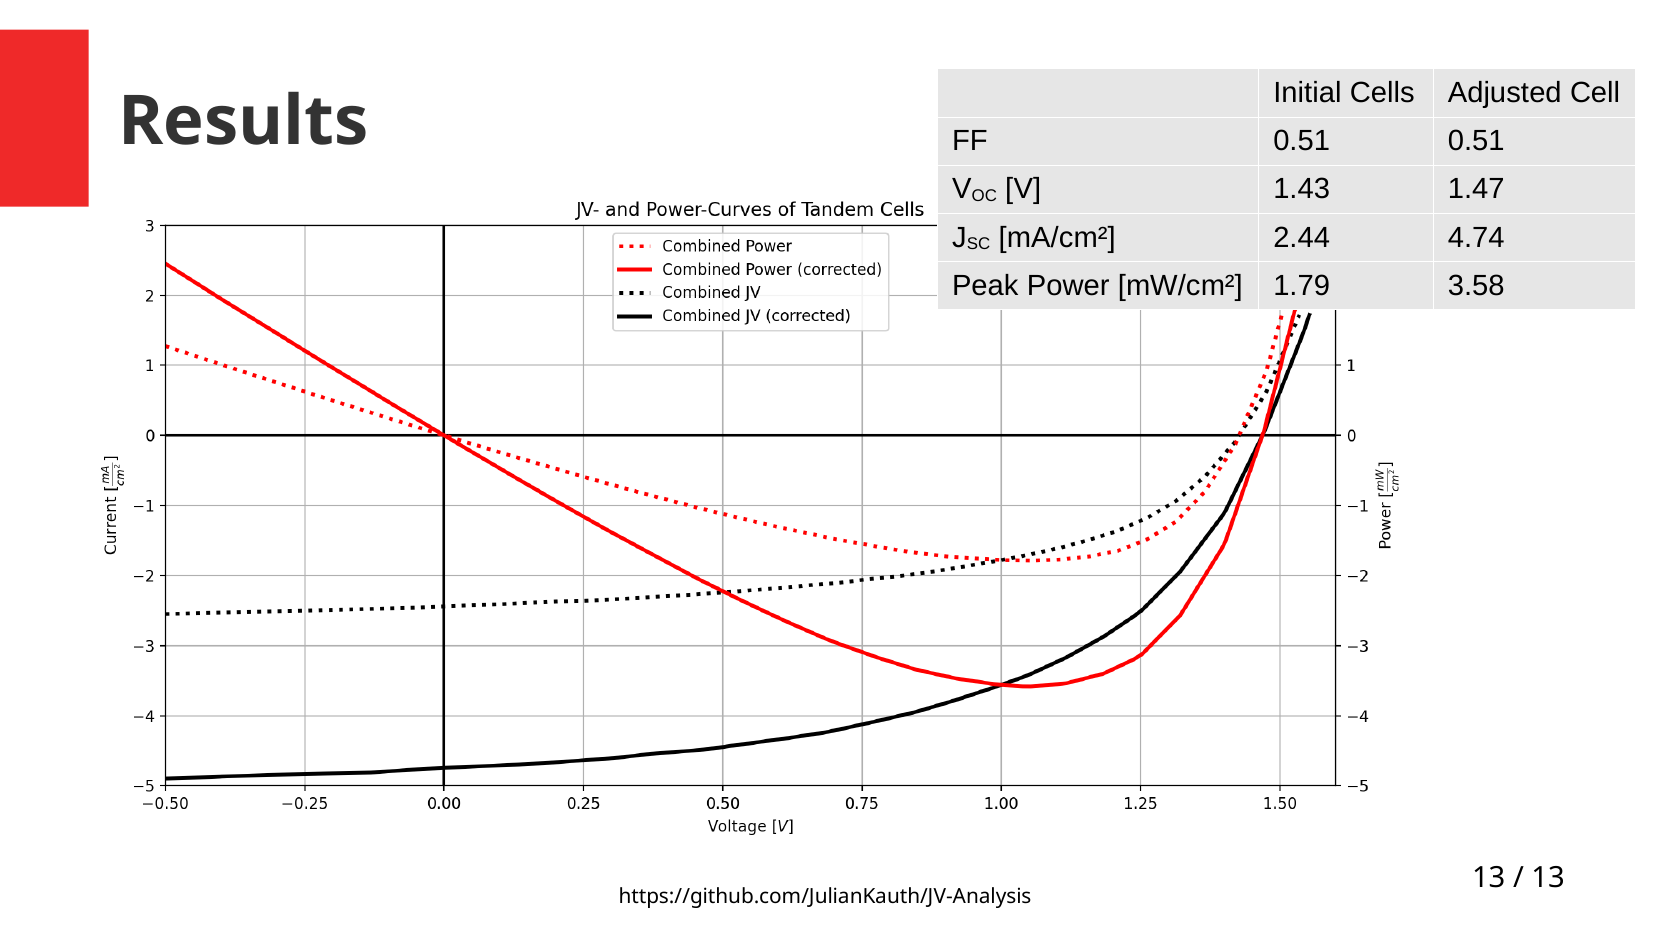

# Results
| | Initial Cells | Adjusted Cell |
| --- | --- | --- |
| FF | 0.51 | 0.51 |
| VOC [V] | 1.43 | 1.47 |
| JSC [mA/cm²] | 2.44 | 4.74 |
| Peak Power [mW/cm²] | 1.79 | 3.58 |
13